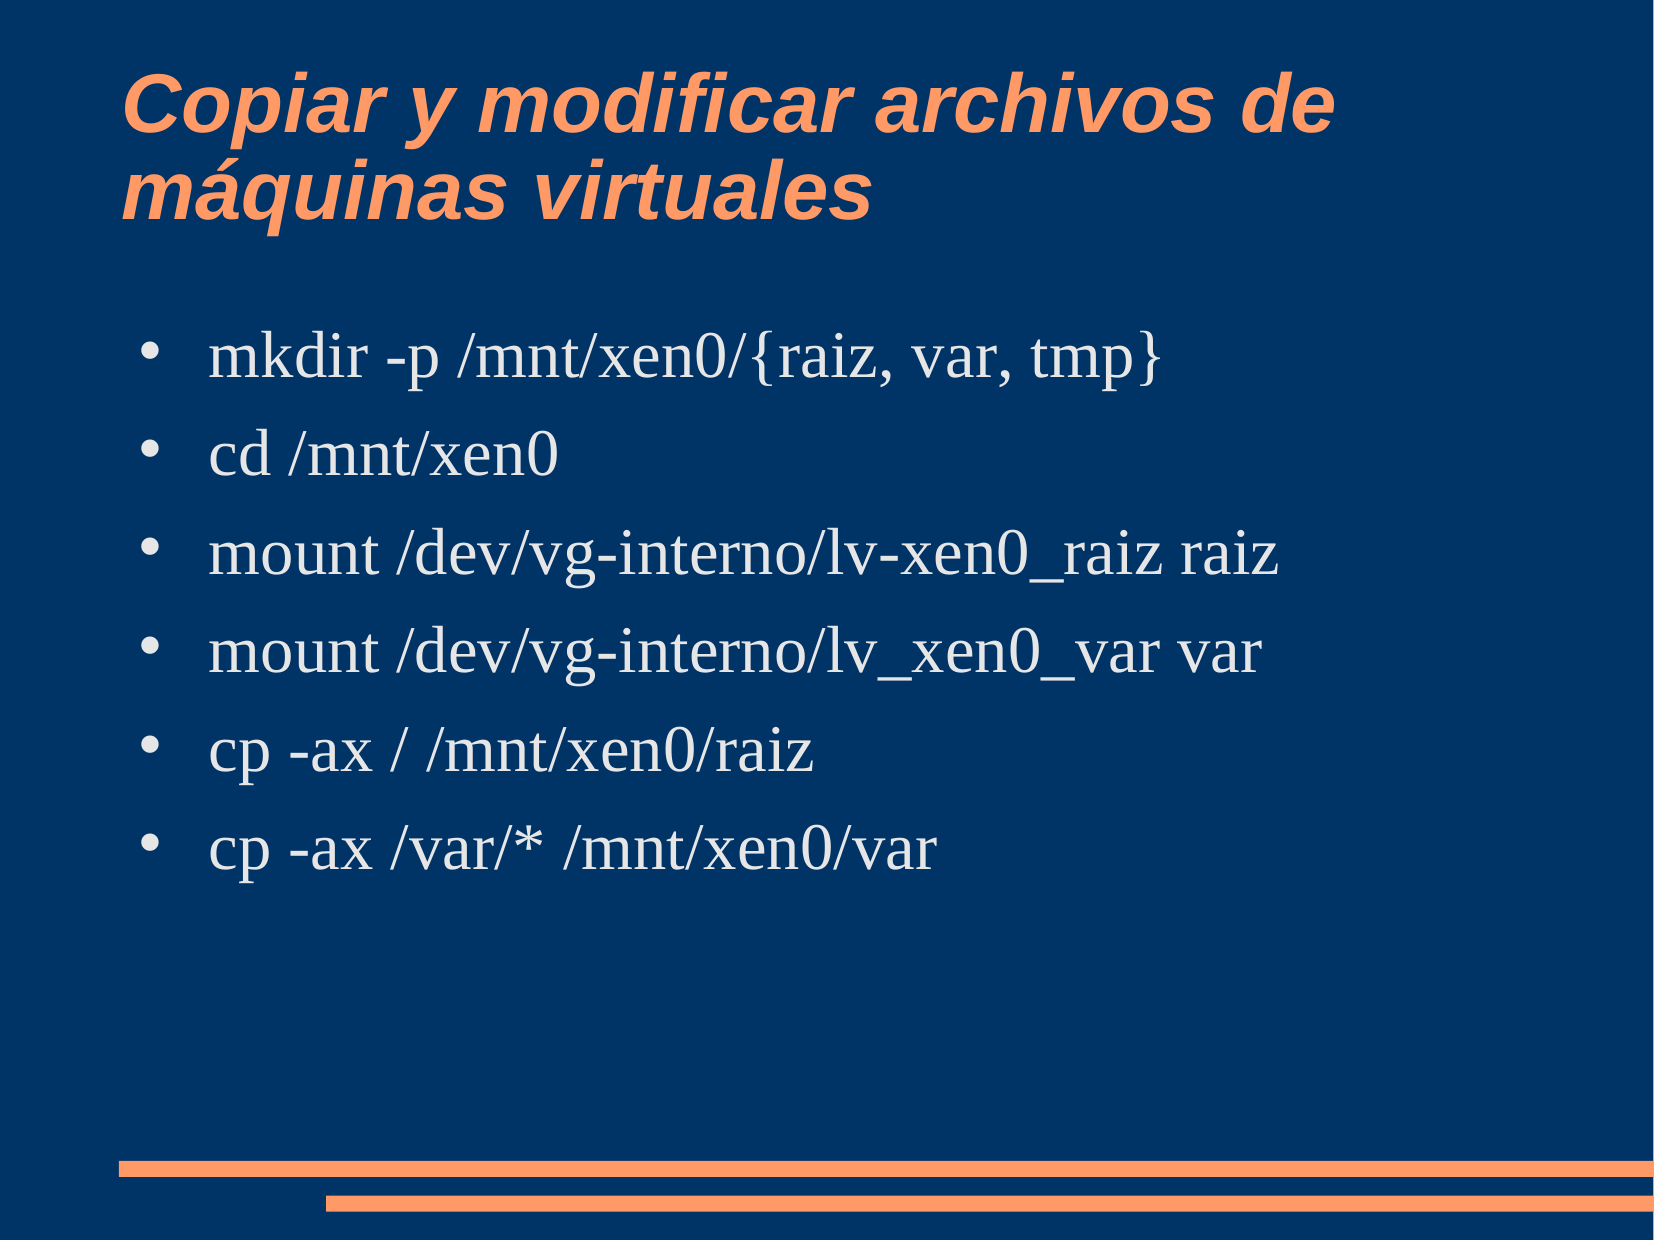

# Copiar y modificar archivos de máquinas virtuales
 mkdir -p /mnt/xen0/{raiz, var, tmp}
 cd /mnt/xen0
 mount /dev/vg-interno/lv-xen0_raiz raiz
 mount /dev/vg-interno/lv_xen0_var var
 cp -ax / /mnt/xen0/raiz
 cp -ax /var/* /mnt/xen0/var